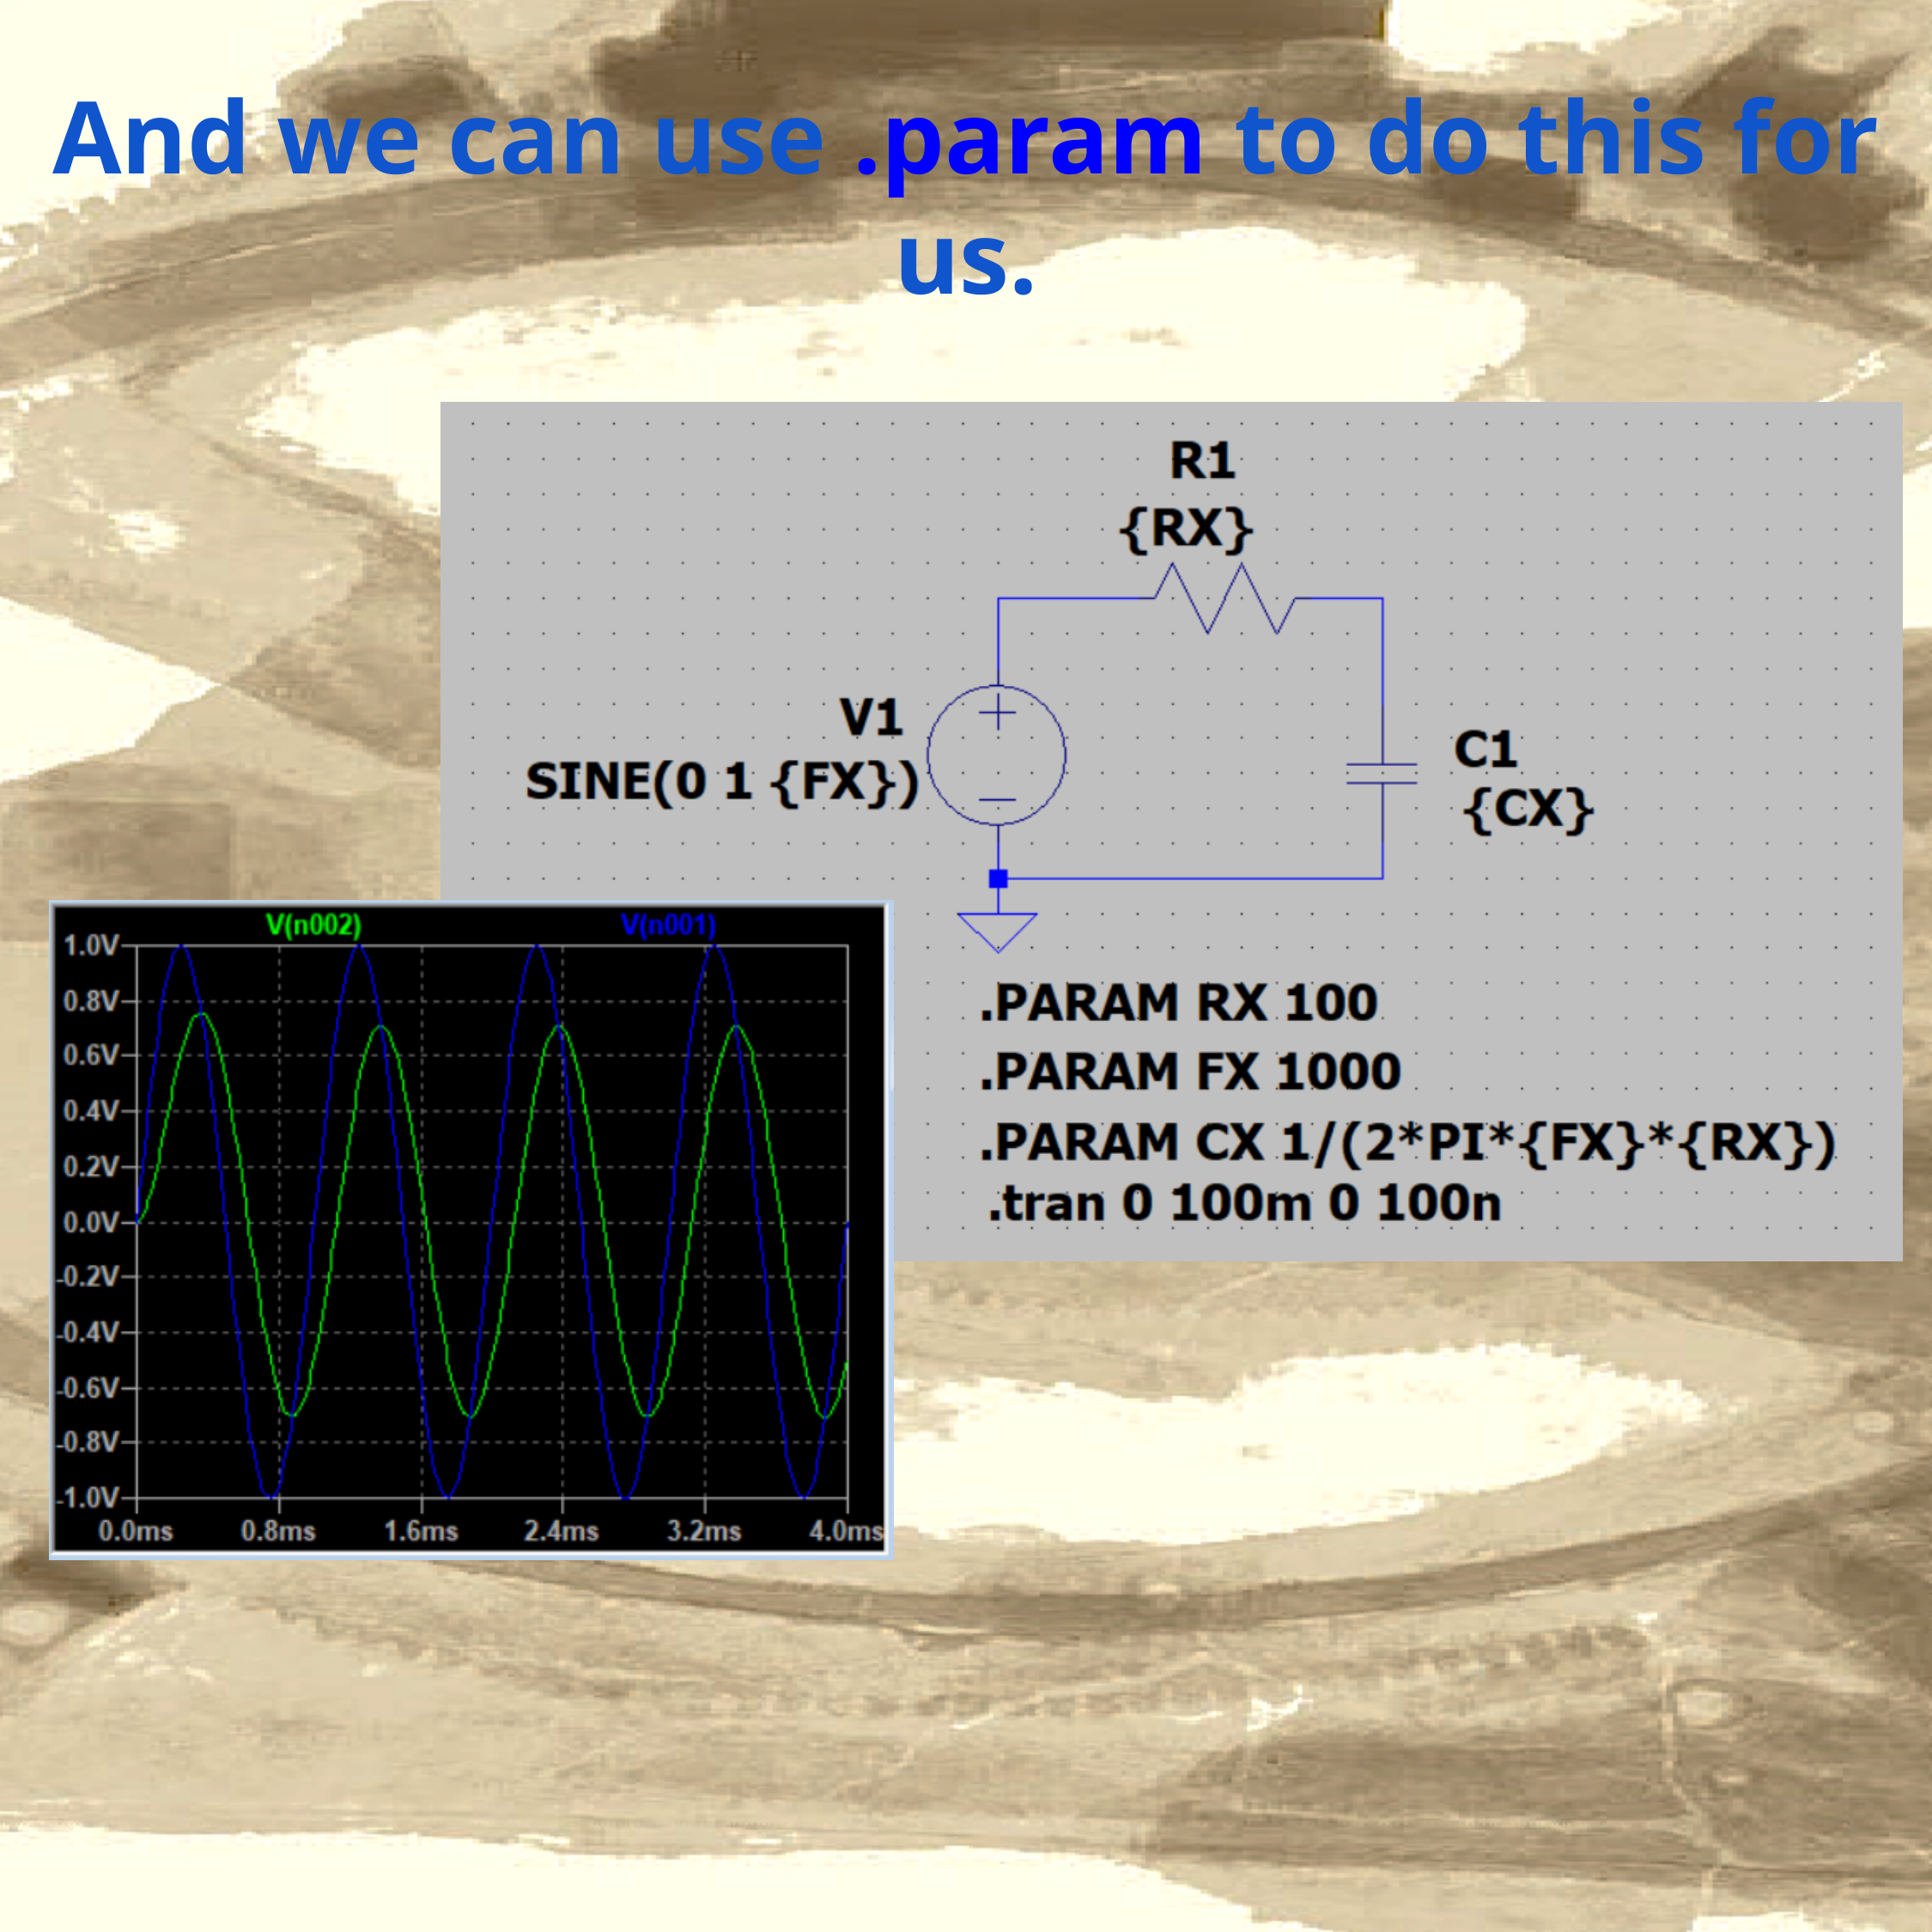

And we can use .param to do this for us.